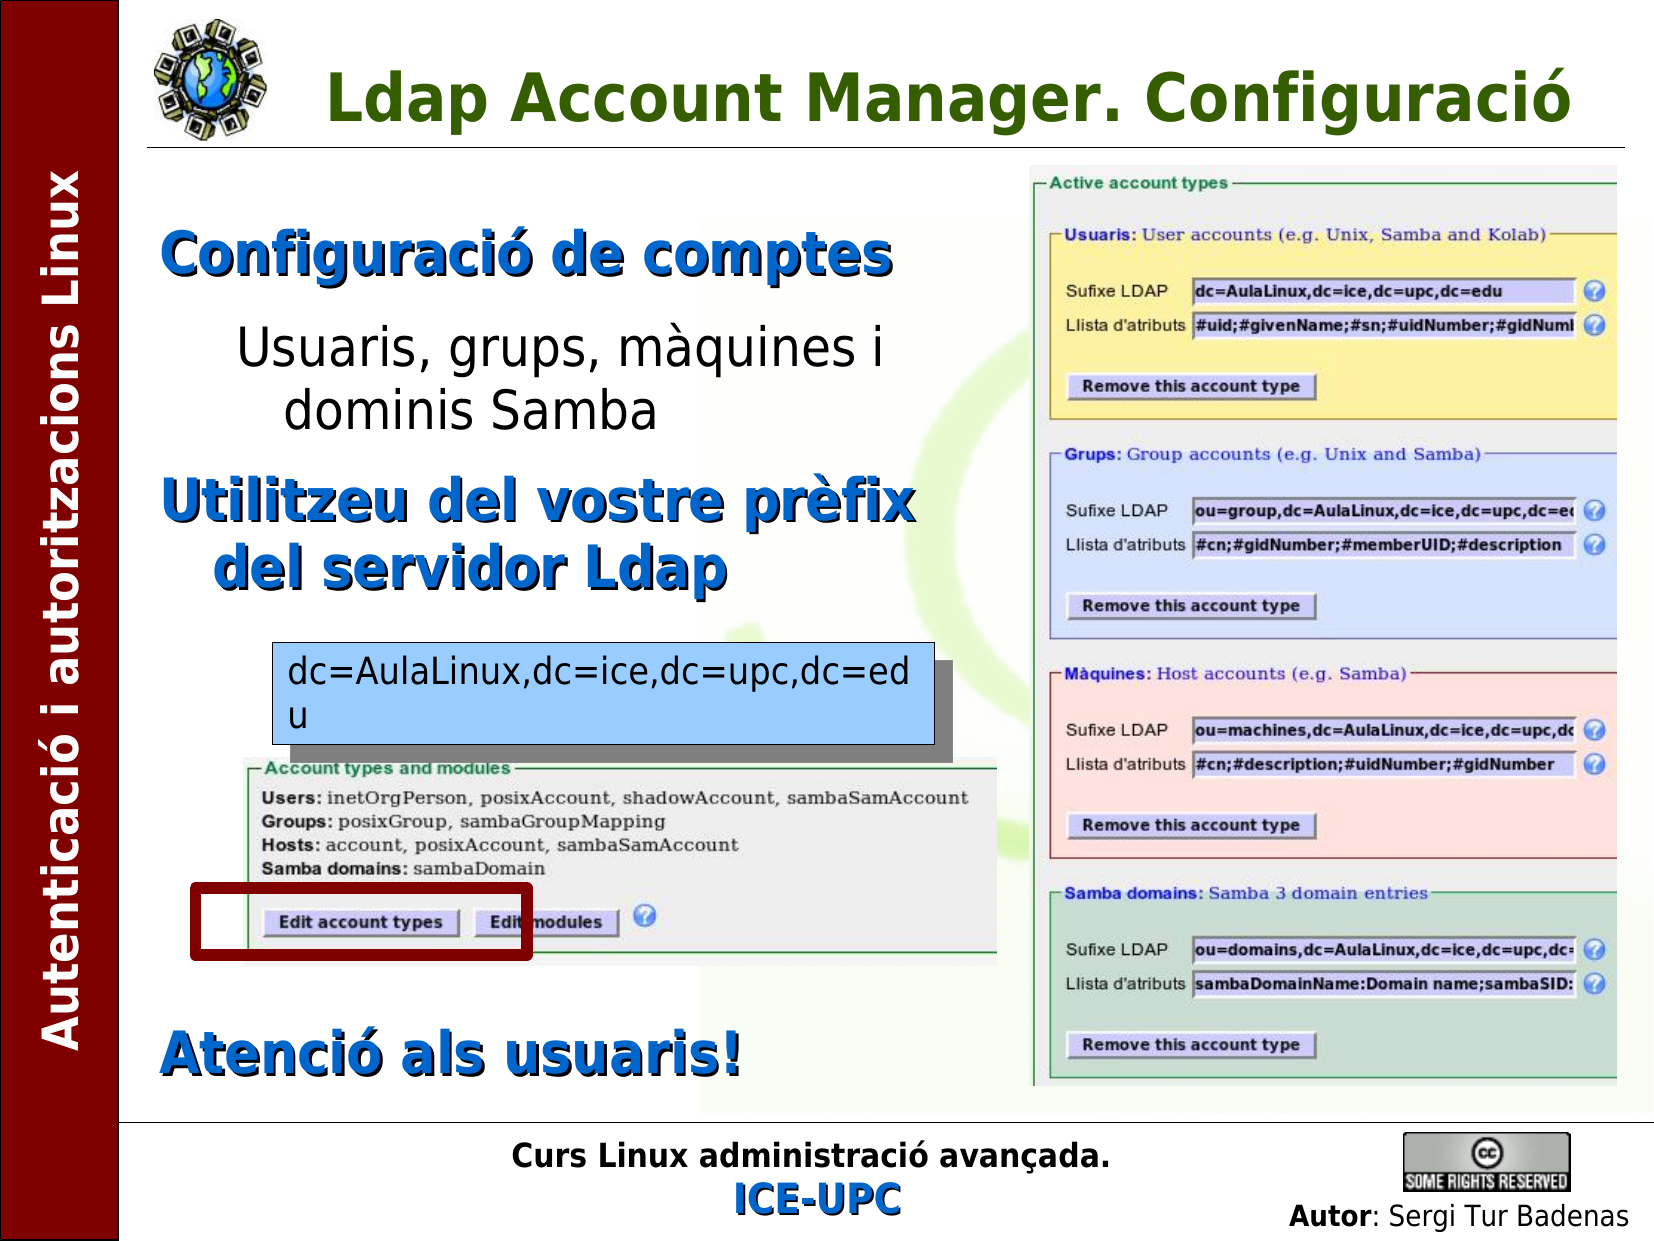

# Ldap Account Manager. Configuració
Configuració de comptes
Usuaris, grups, màquines i dominis Samba
Utilitzeu del vostre prèfix del servidor Ldap
Atenció als usuaris!
dc=AulaLinux,dc=ice,dc=upc,dc=edu